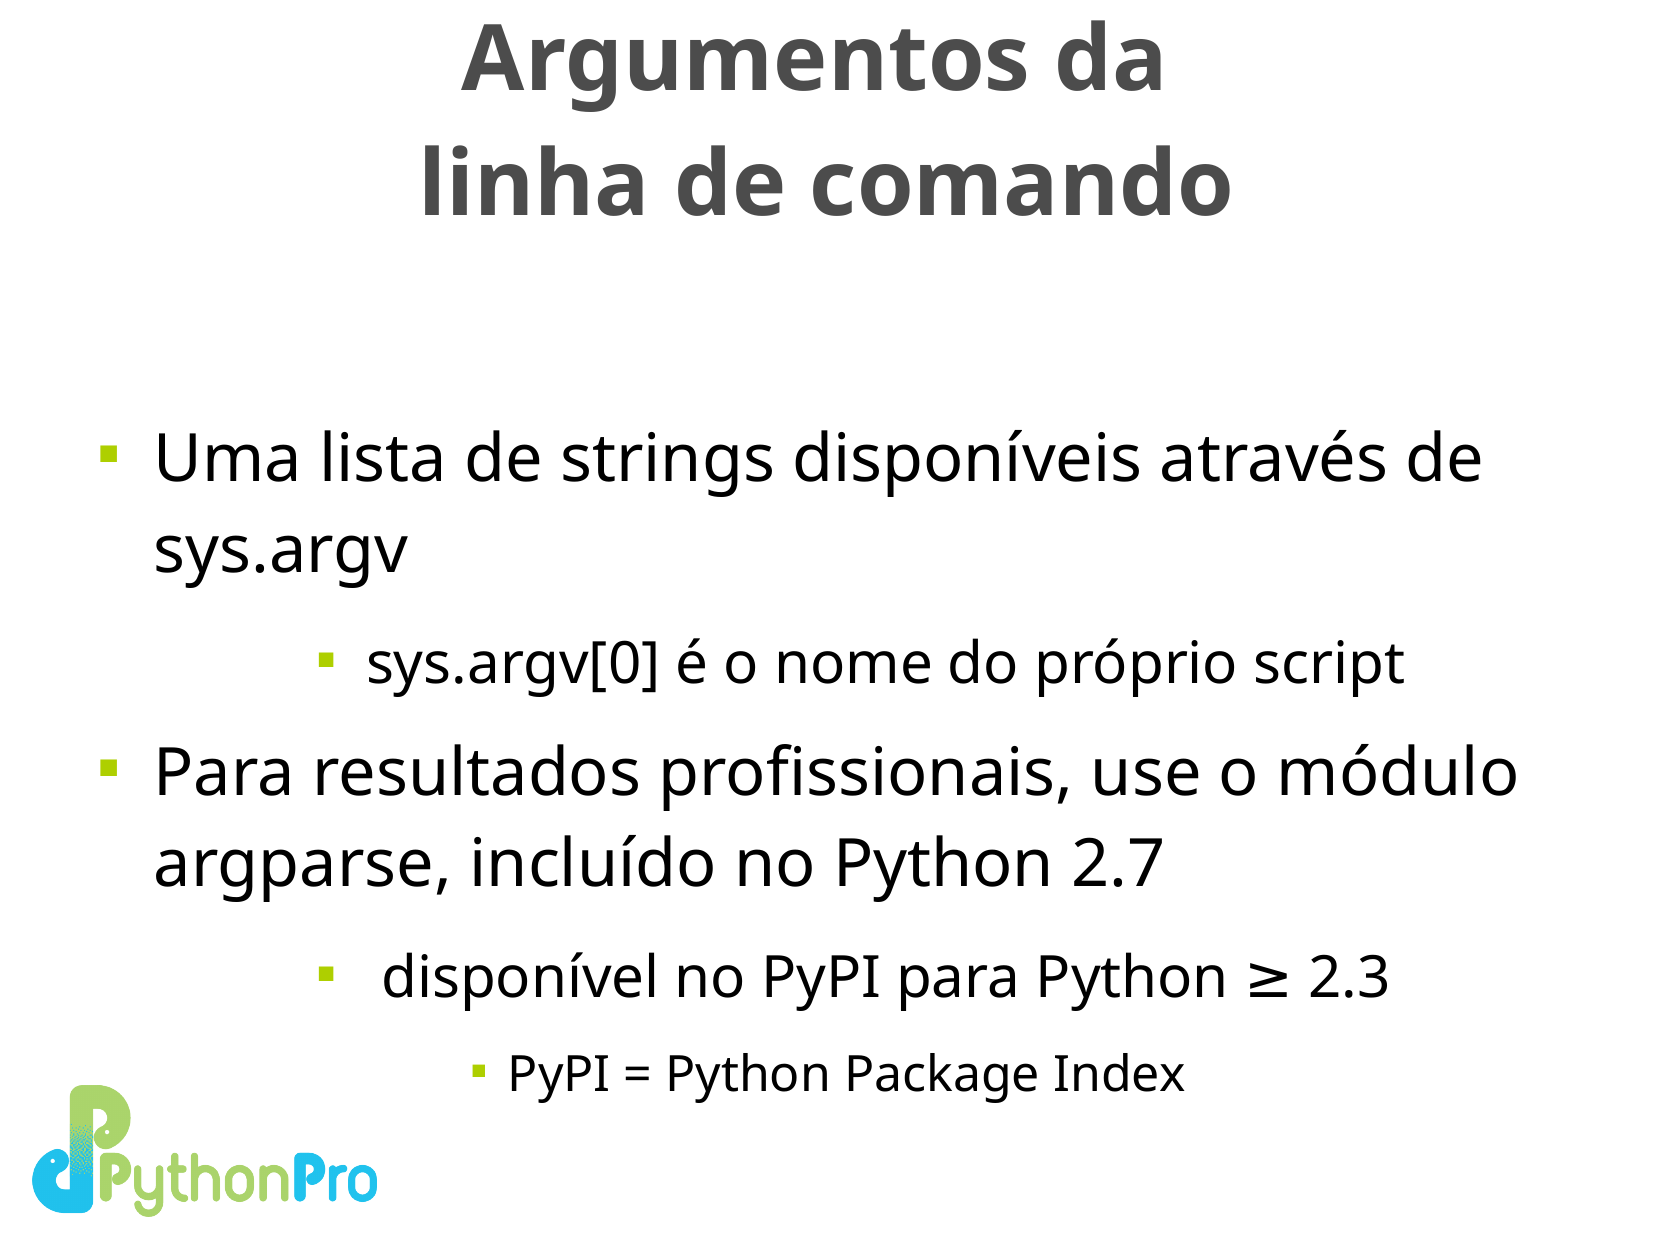

# Argumentos da linha de comando
Uma lista de strings disponíveis através de sys.argv
sys.argv[0] é o nome do próprio script
Para resultados profissionais, use o módulo argparse, incluído no Python 2.7
 disponível no PyPI para Python ≥ 2.3
PyPI = Python Package Index